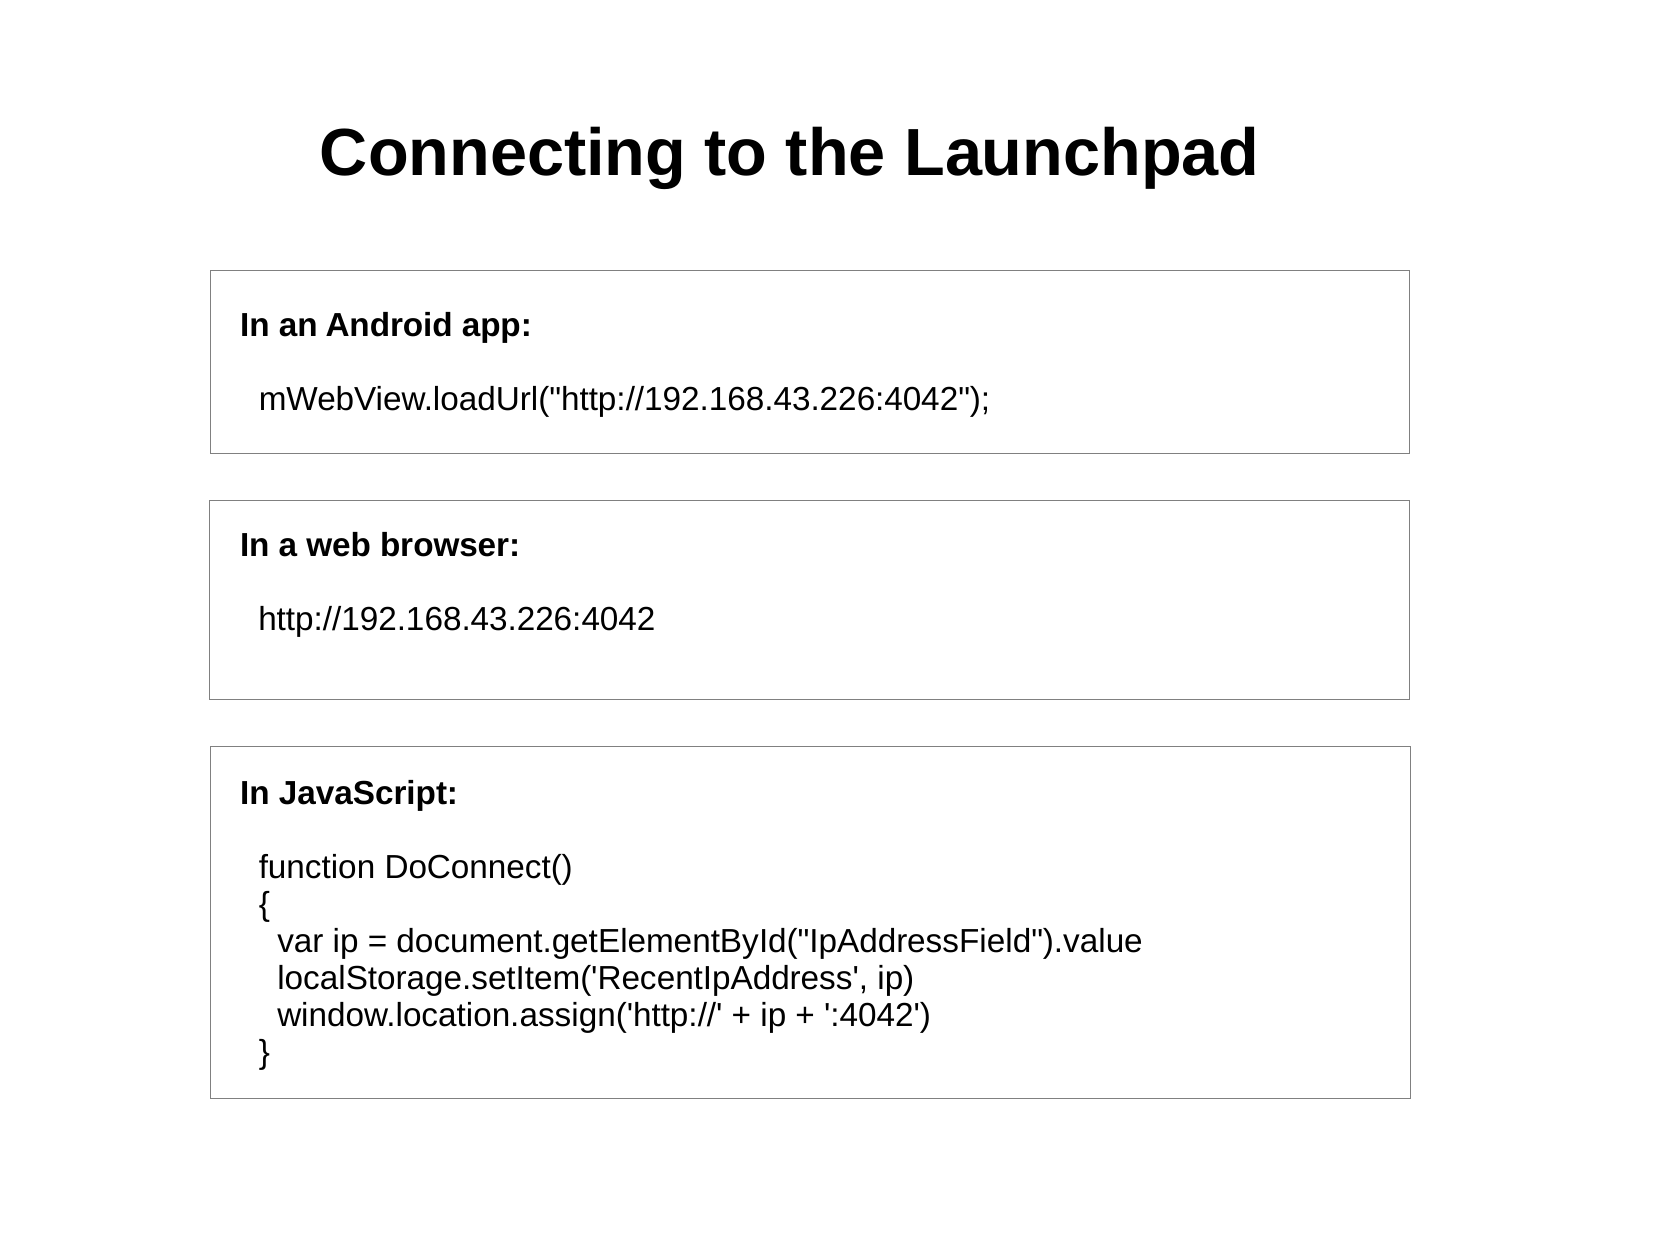

Connecting to the Launchpad
In an Android app:
 mWebView.loadUrl("http://192.168.43.226:4042");
In a web browser:
 http://192.168.43.226:4042
In JavaScript:
 function DoConnect()
 {
 var ip = document.getElementById("IpAddressField").value
 localStorage.setItem('RecentIpAddress', ip)
 window.location.assign('http://' + ip + ':4042')
 }